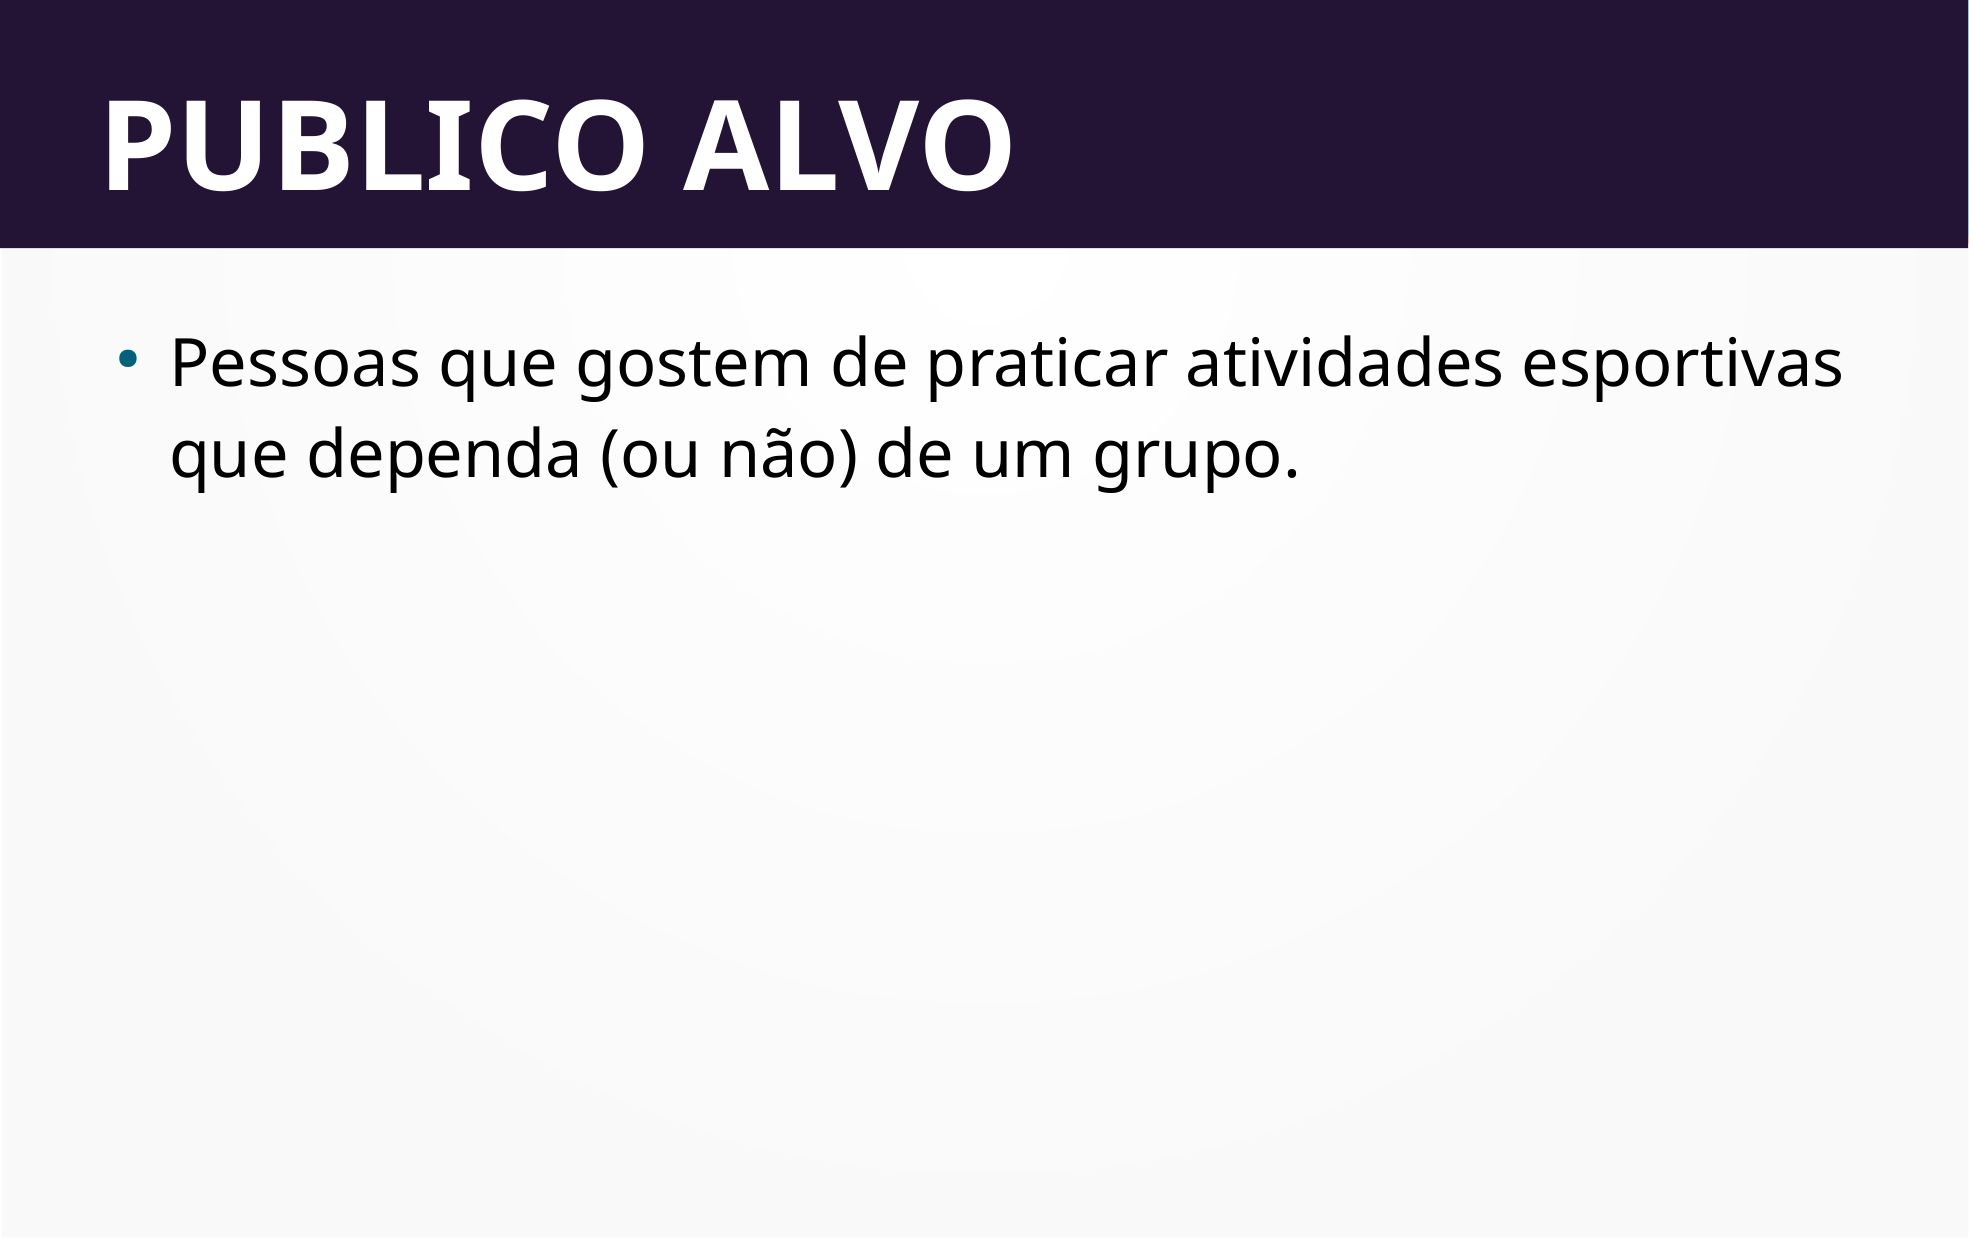

# PUBLICO ALVO
Pessoas que gostem de praticar atividades esportivas que dependa (ou não) de um grupo.